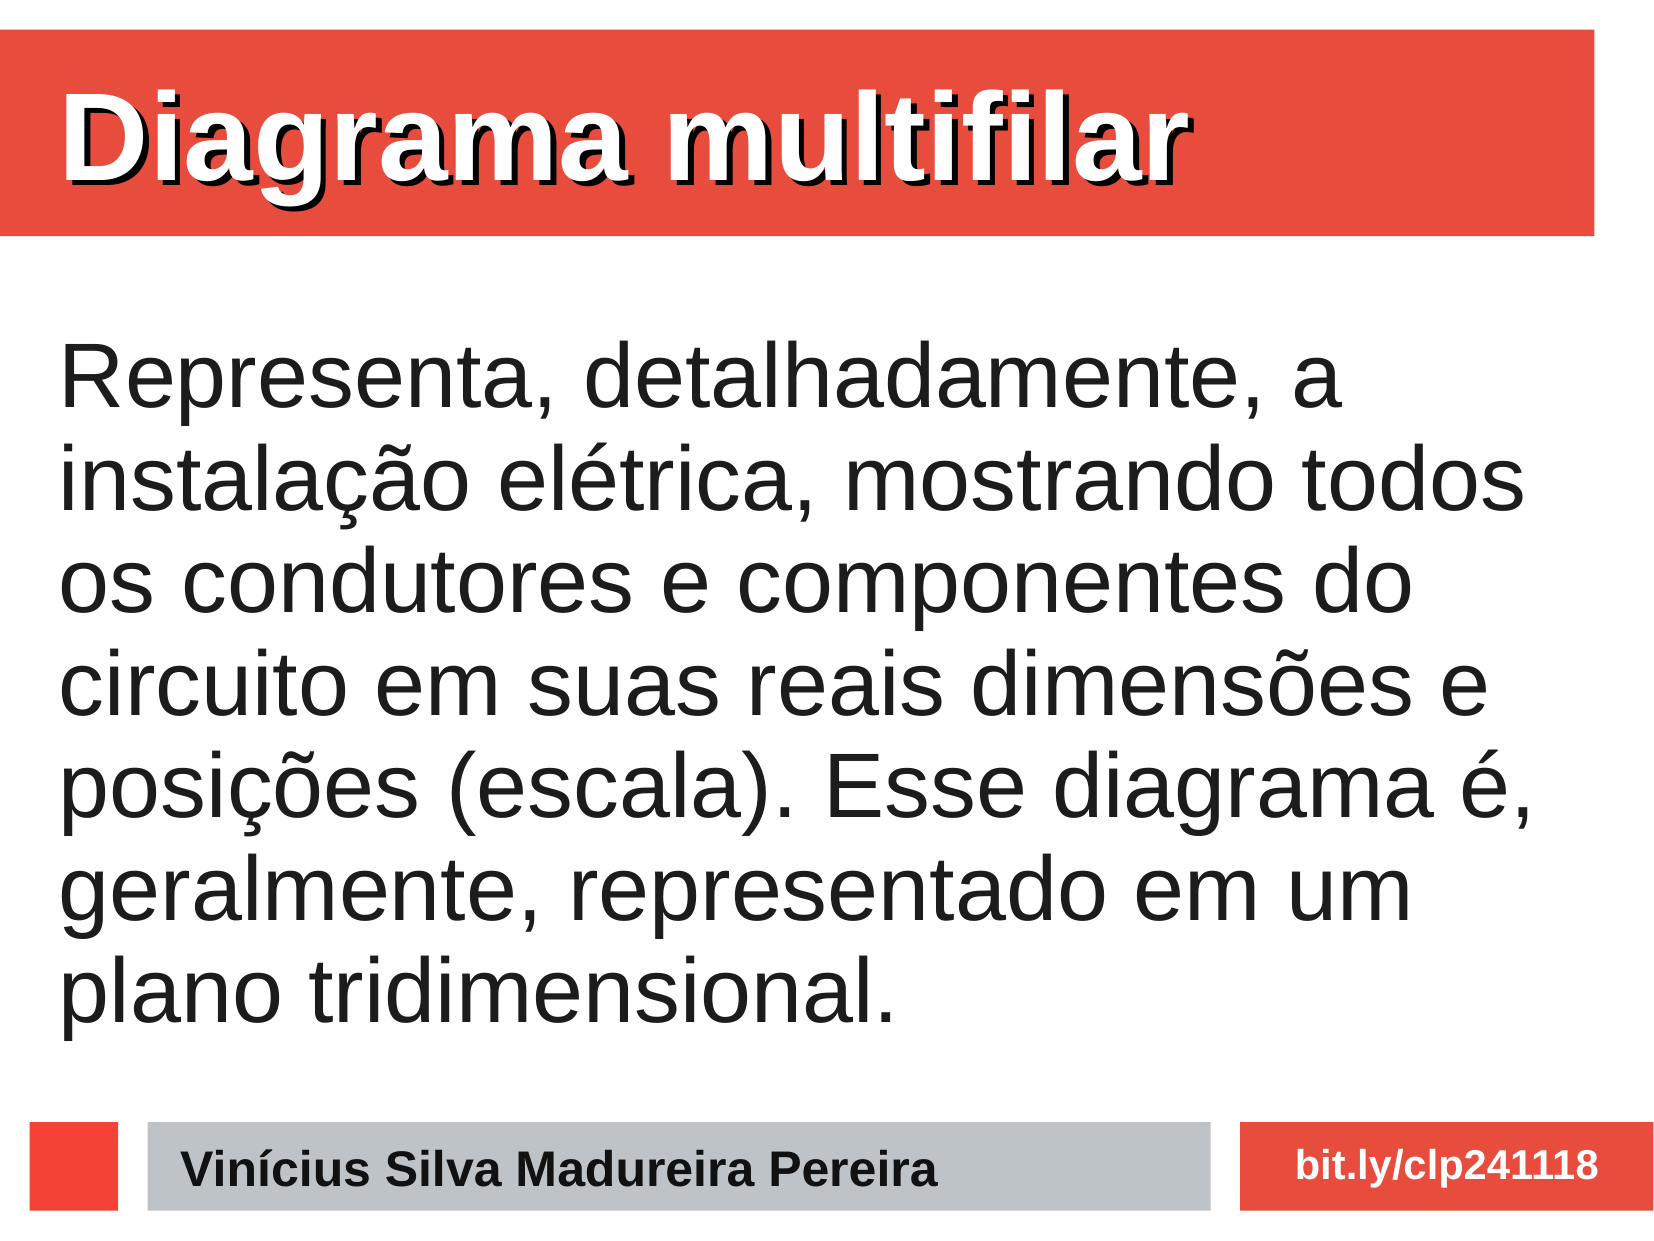

# Diagrama multifilar
Representa, detalhadamente, a instalação elétrica, mostrando todos os condutores e componentes do circuito em suas reais dimensões e posições (escala). Esse diagrama é, geralmente, representado em um plano tridimensional.
Vinícius Silva Madureira Pereira
bit.ly/clp241118